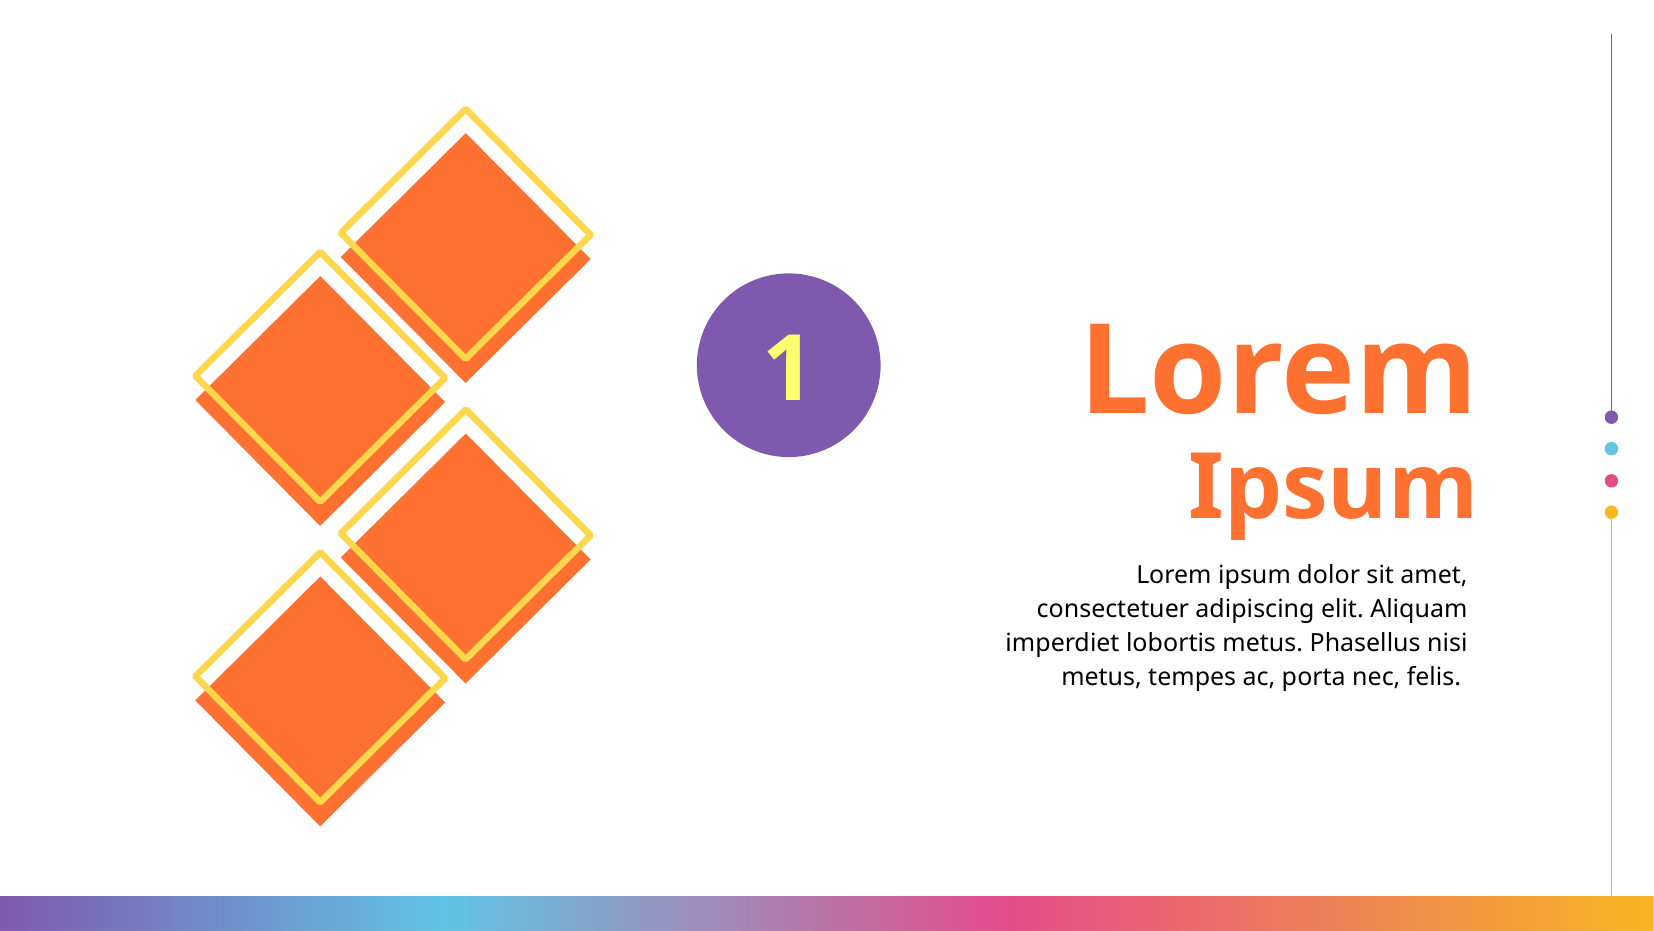

1
# Lorem
Ipsum
Lorem ipsum dolor sit amet, consectetuer adipiscing elit. Aliquam imperdiet lobortis metus. Phasellus nisi metus, tempes ac, porta nec, felis.